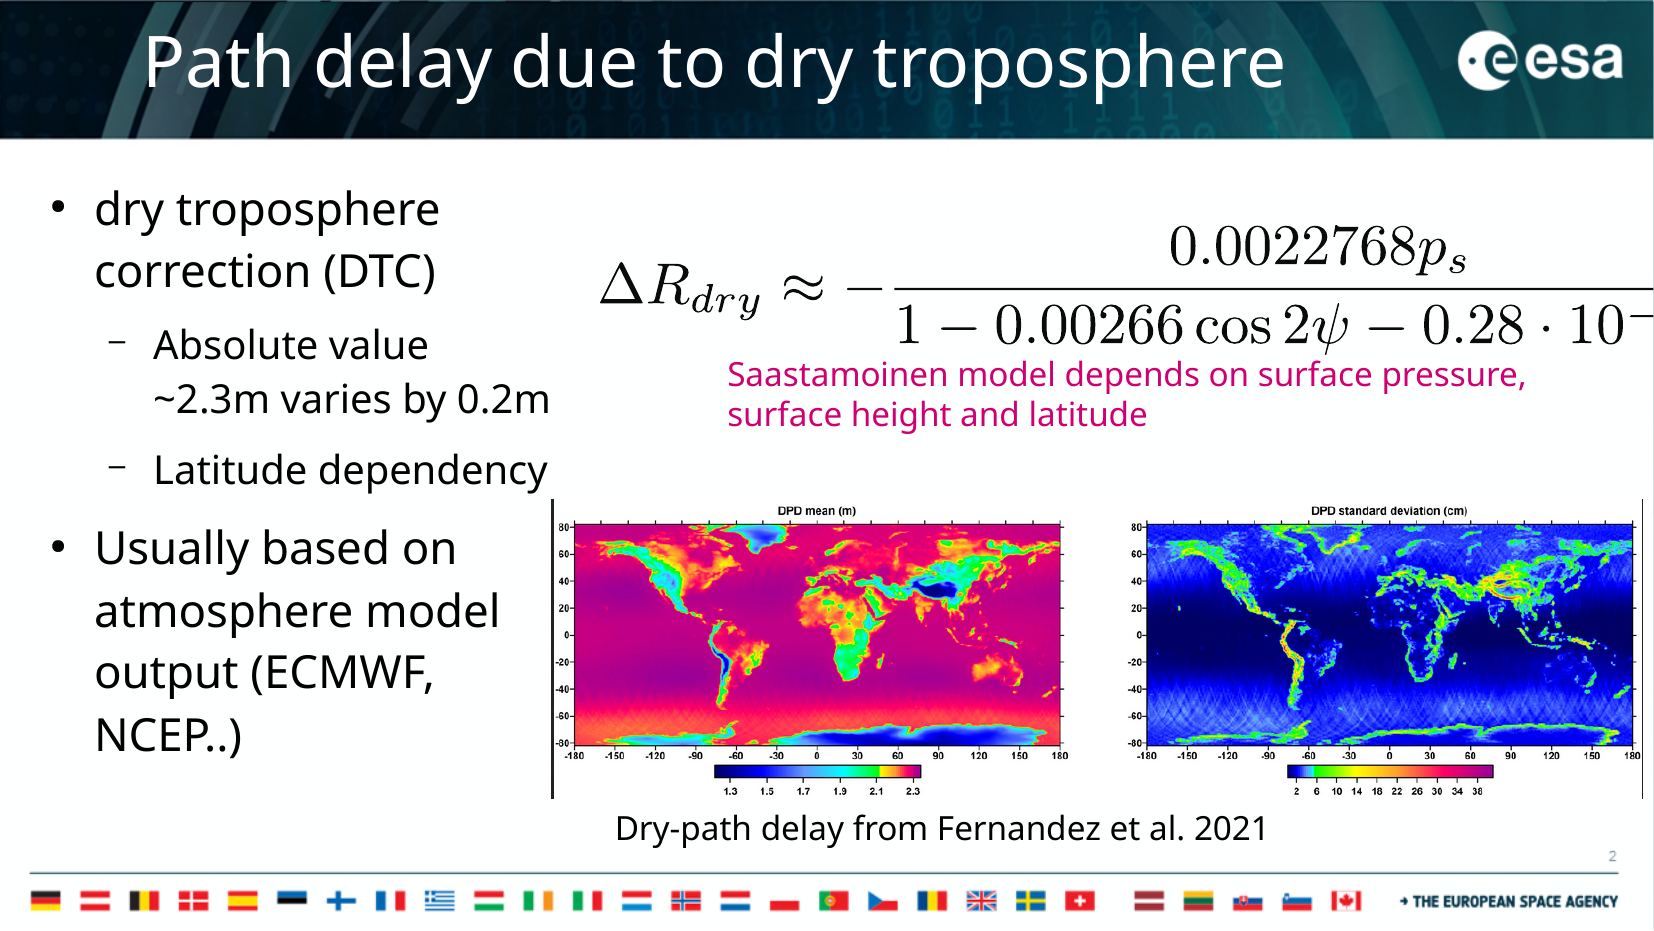

# Path delay due to dry troposphere
dry troposphere correction (DTC)
Absolute value ~2.3m varies by 0.2m
Latitude dependency
Usually based on atmosphere model output (ECMWF, NCEP..)
Saastamoinen model depends on surface pressure, surface height and latitude
Dry-path delay from Fernandez et al. 2021